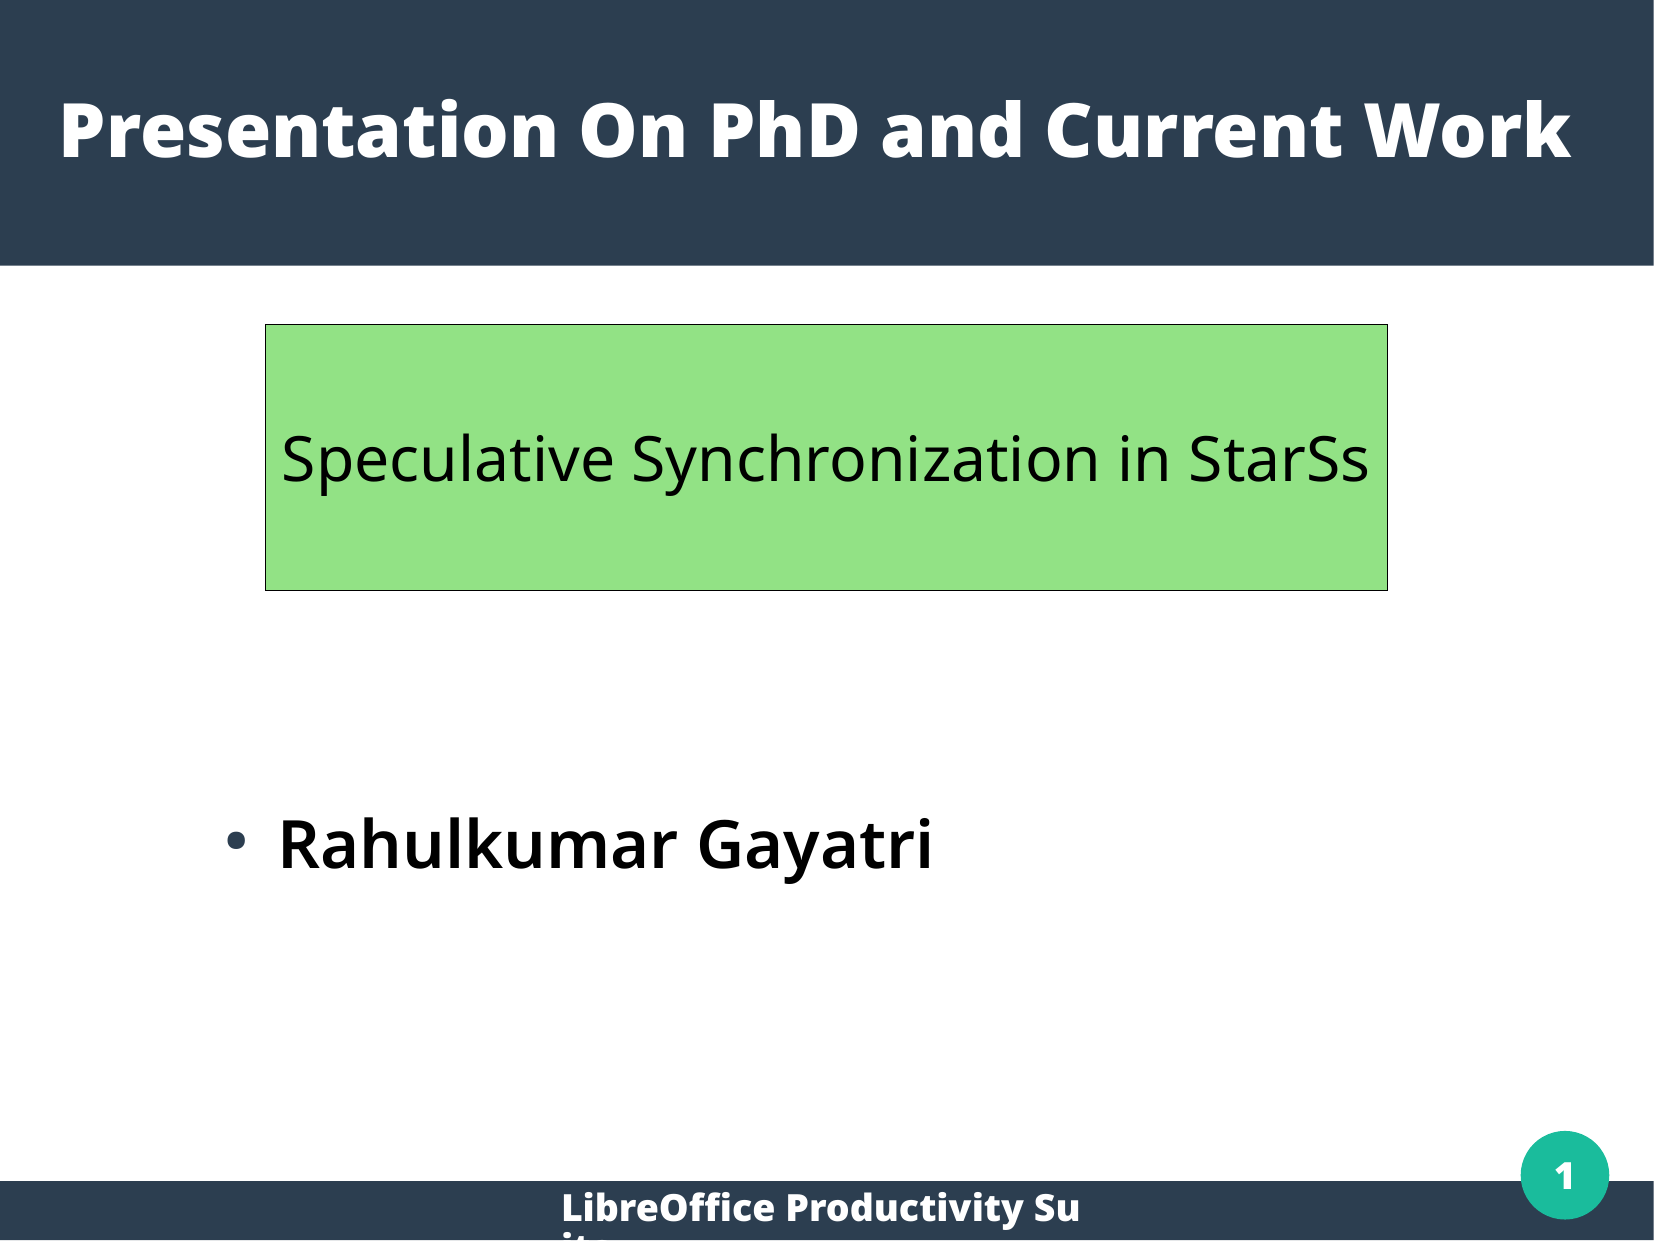

# Presentation On PhD and Current Work
Speculative Synchronization in StarSs
Rahulkumar Gayatri
1
LibreOffice Productivity Suite